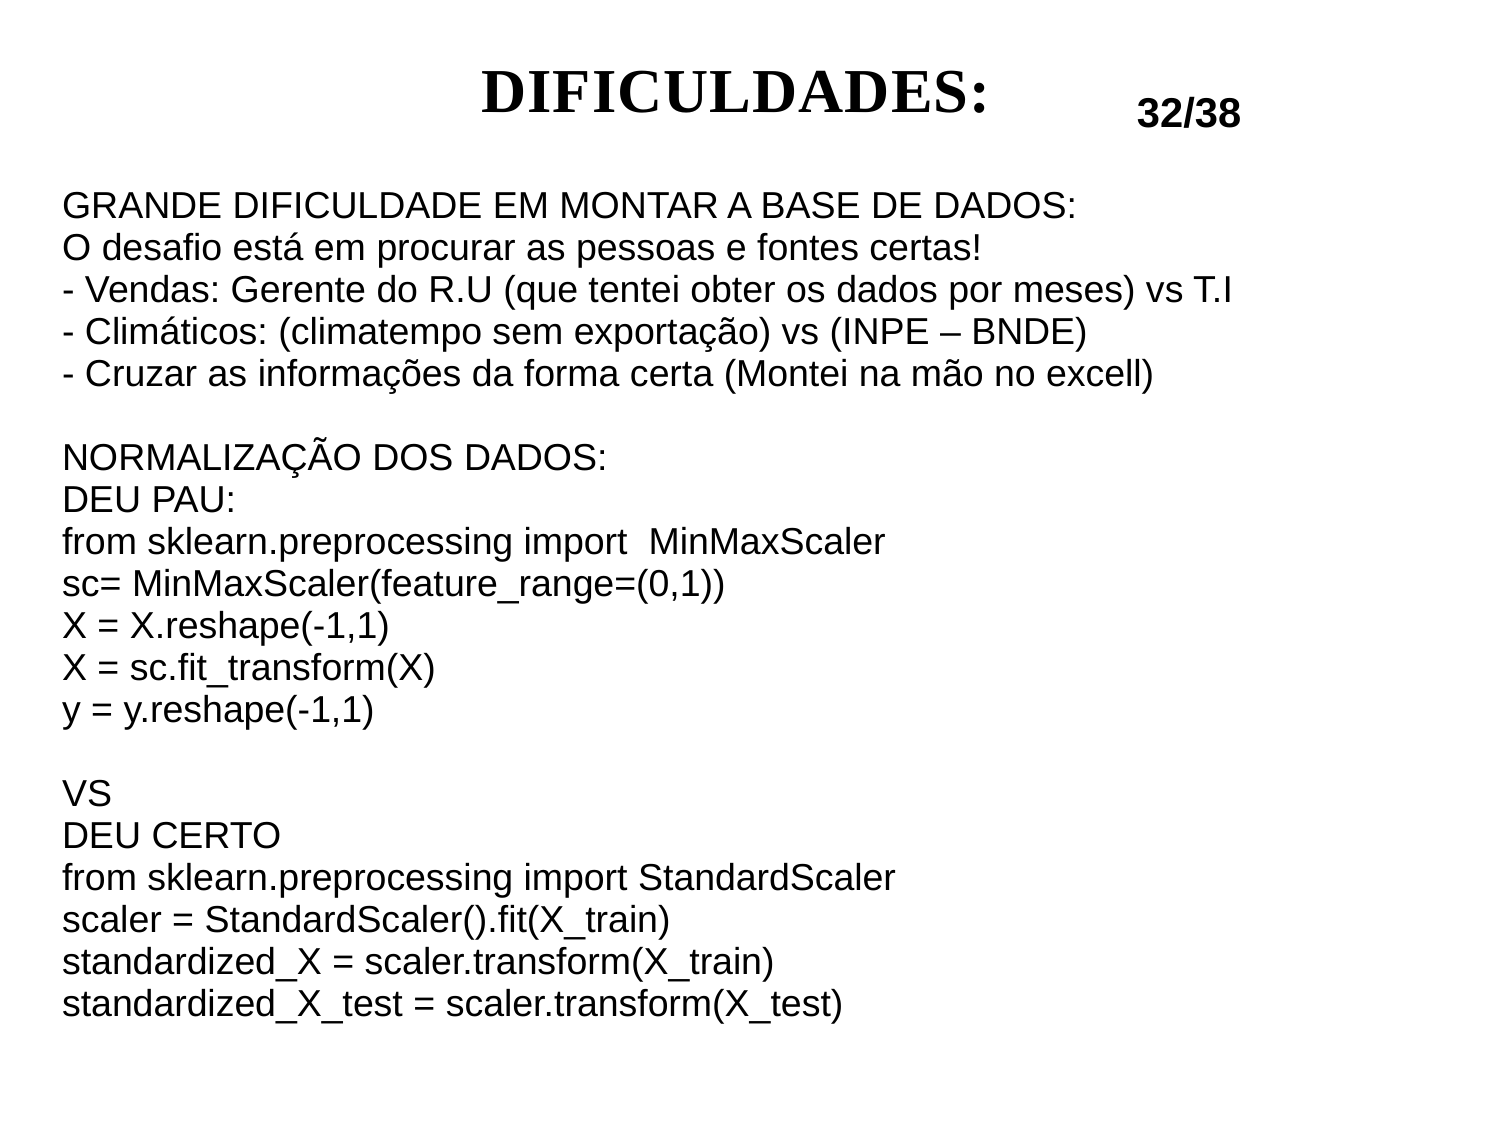

DIFICULDADES:
32/38
GRANDE DIFICULDADE EM MONTAR A BASE DE DADOS:
O desafio está em procurar as pessoas e fontes certas!
- Vendas: Gerente do R.U (que tentei obter os dados por meses) vs T.I
- Climáticos: (climatempo sem exportação) vs (INPE – BNDE)
- Cruzar as informações da forma certa (Montei na mão no excell)
NORMALIZAÇÃO DOS DADOS:
DEU PAU:
from sklearn.preprocessing import MinMaxScaler
sc= MinMaxScaler(feature_range=(0,1))
X = X.reshape(-1,1)
X = sc.fit_transform(X)
y = y.reshape(-1,1)
VS
DEU CERTO
from sklearn.preprocessing import StandardScaler
scaler = StandardScaler().fit(X_train)
standardized_X = scaler.transform(X_train)
standardized_X_test = scaler.transform(X_test)